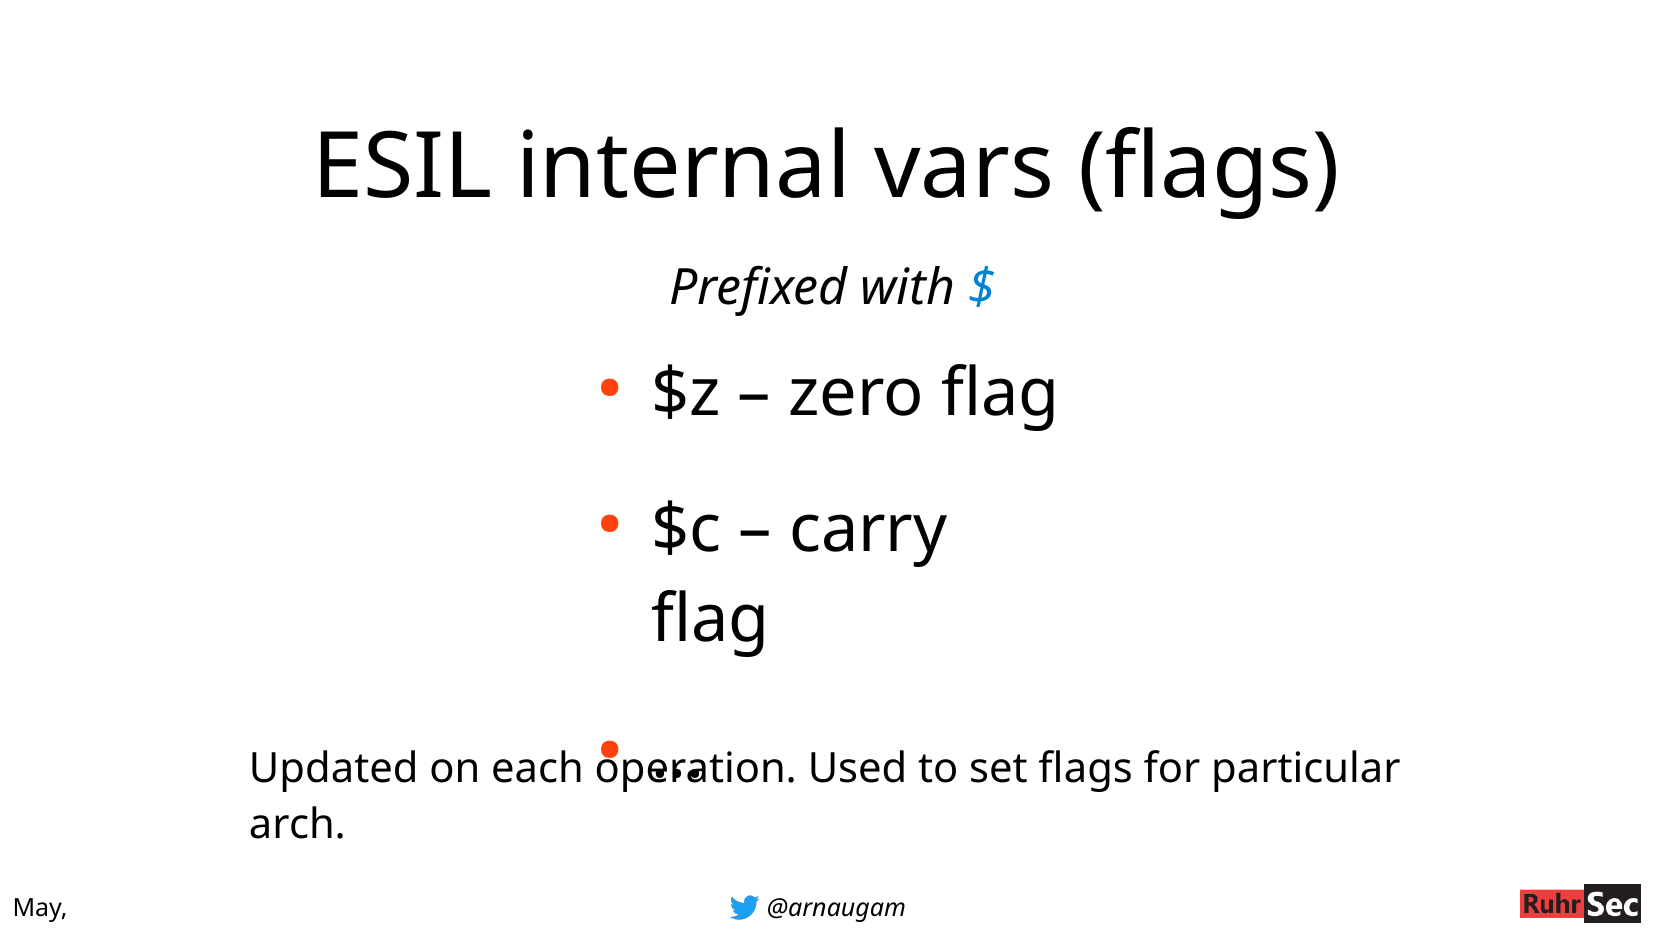

# ESIL internal vars (flags)
Prefixed with $
$z – zero flag
$c – carry flag
...
Updated on each operation. Used to set flags for particular arch.